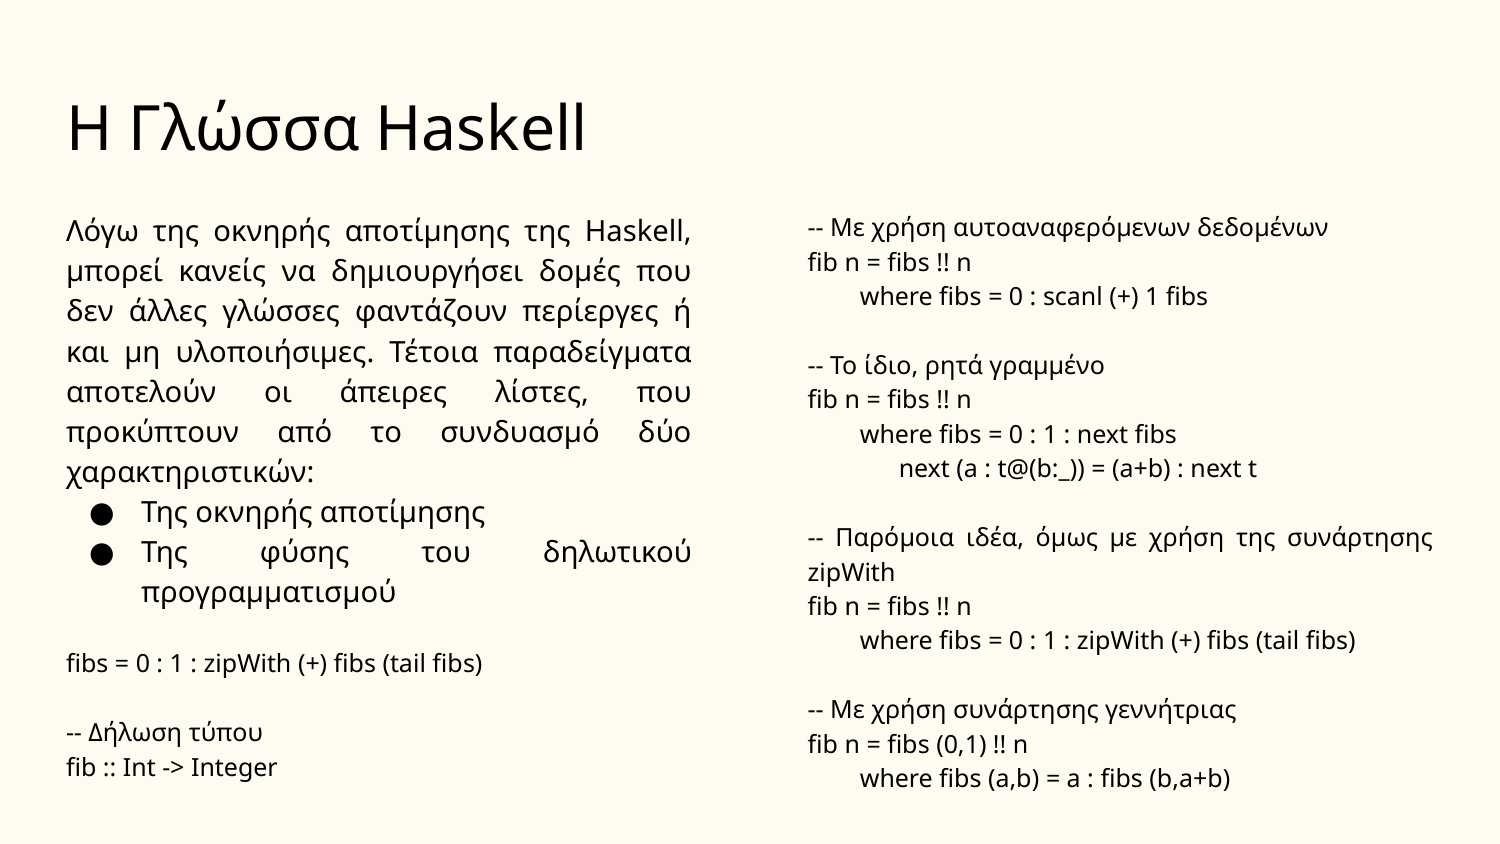

Η Γλώσσα Haskell
# Λόγω της οκνηρής αποτίμησης της Haskell, μπορεί κανείς να δημιουργήσει δομές που δεν άλλες γλώσσες φαντάζουν περίεργες ή και μη υλοποιήσιμες. Τέτοια παραδείγματα αποτελούν οι άπειρες λίστες, που προκύπτουν από το συνδυασμό δύο χαρακτηριστικών:
Της οκνηρής αποτίμησης
Της φύσης του δηλωτικού προγραμματισμού
fibs = 0 : 1 : zipWith (+) fibs (tail fibs)
-- Δήλωση τύπου
fib :: Int -> Integer
-- Με χρήση αυτοαναφερόμενων δεδομένων
fib n = fibs !! n
 where fibs = 0 : scanl (+) 1 fibs
-- Το ίδιο, ρητά γραμμένο
fib n = fibs !! n
 where fibs = 0 : 1 : next fibs
 next (a : t@(b:_)) = (a+b) : next t
-- Παρόμοια ιδέα, όμως με χρήση της συνάρτησης zipWith
fib n = fibs !! n
 where fibs = 0 : 1 : zipWith (+) fibs (tail fibs)
-- Με χρήση συνάρτησης γεννήτριας
fib n = fibs (0,1) !! n
 where fibs (a,b) = a : fibs (b,a+b)